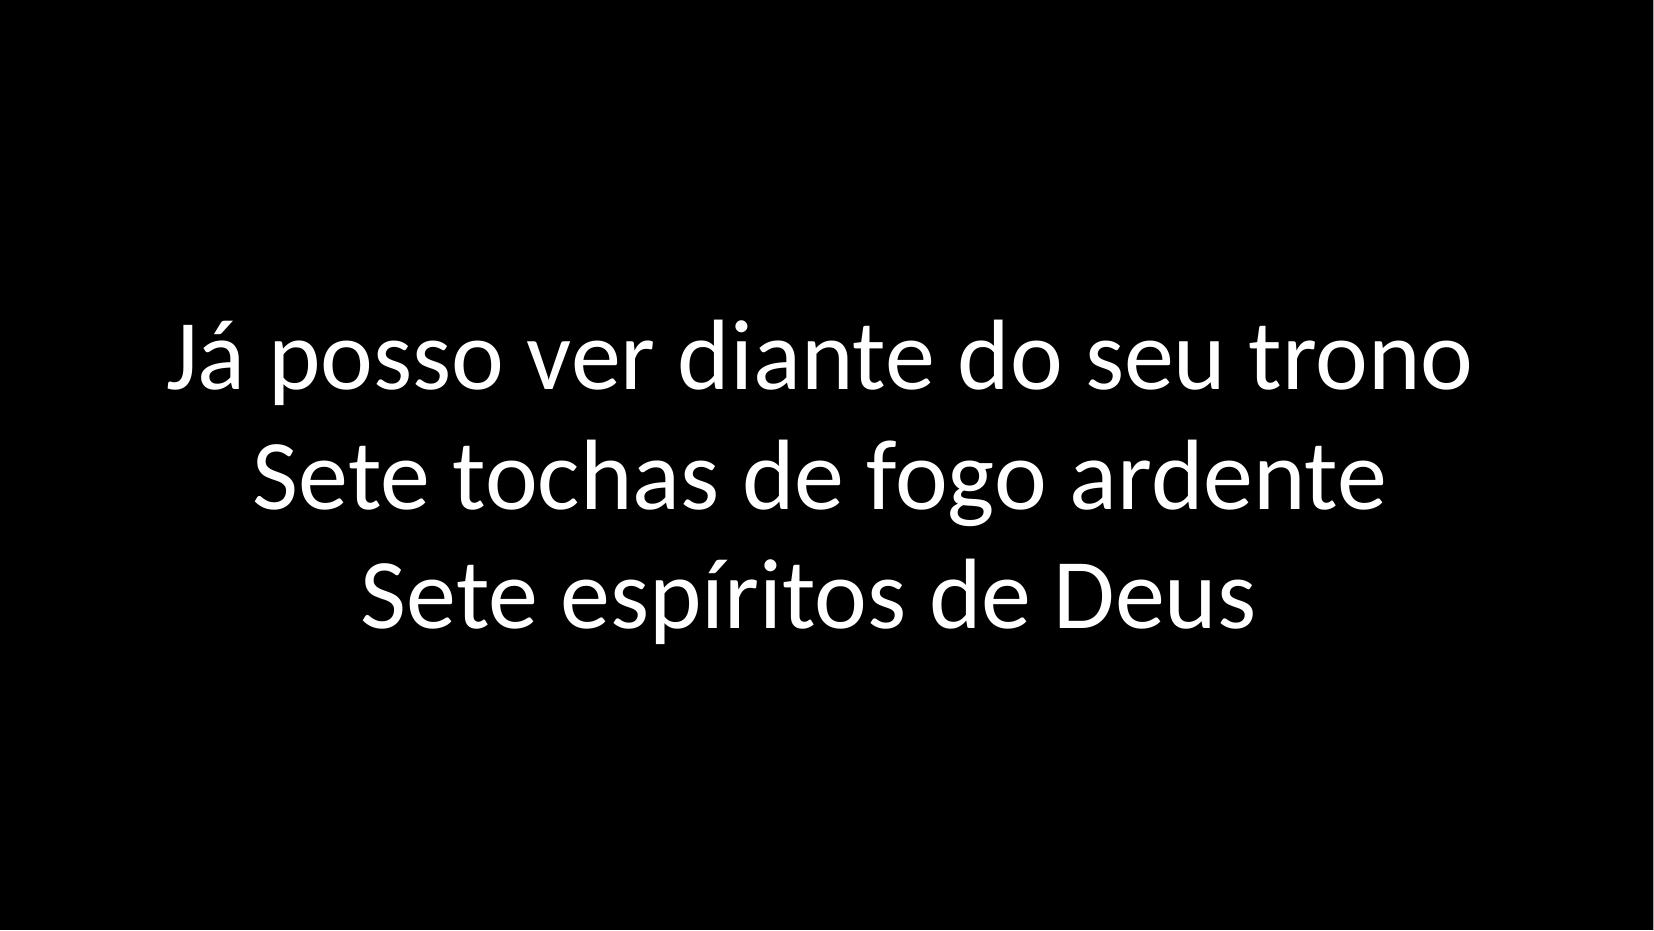

# Já posso ver diante do seu trono Sete tochas de fogo ardente Sete espíritos de Deus